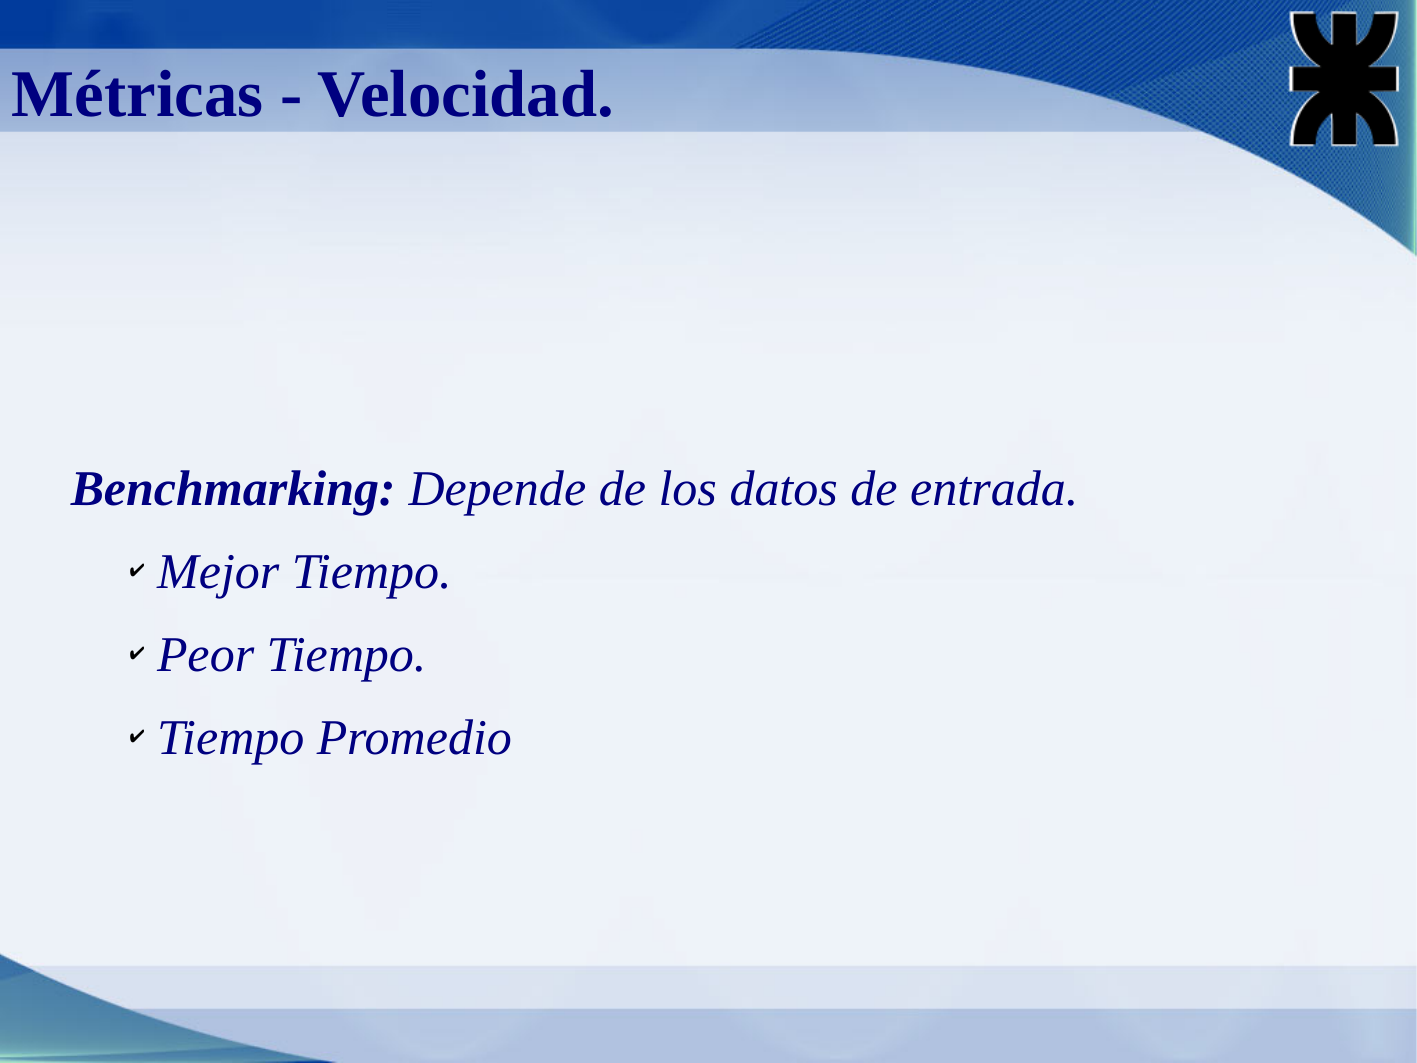

# Métricas - Velocidad.
Benchmarking: Depende de los datos de entrada.
 Mejor Tiempo.
 Peor Tiempo.
 Tiempo Promedio